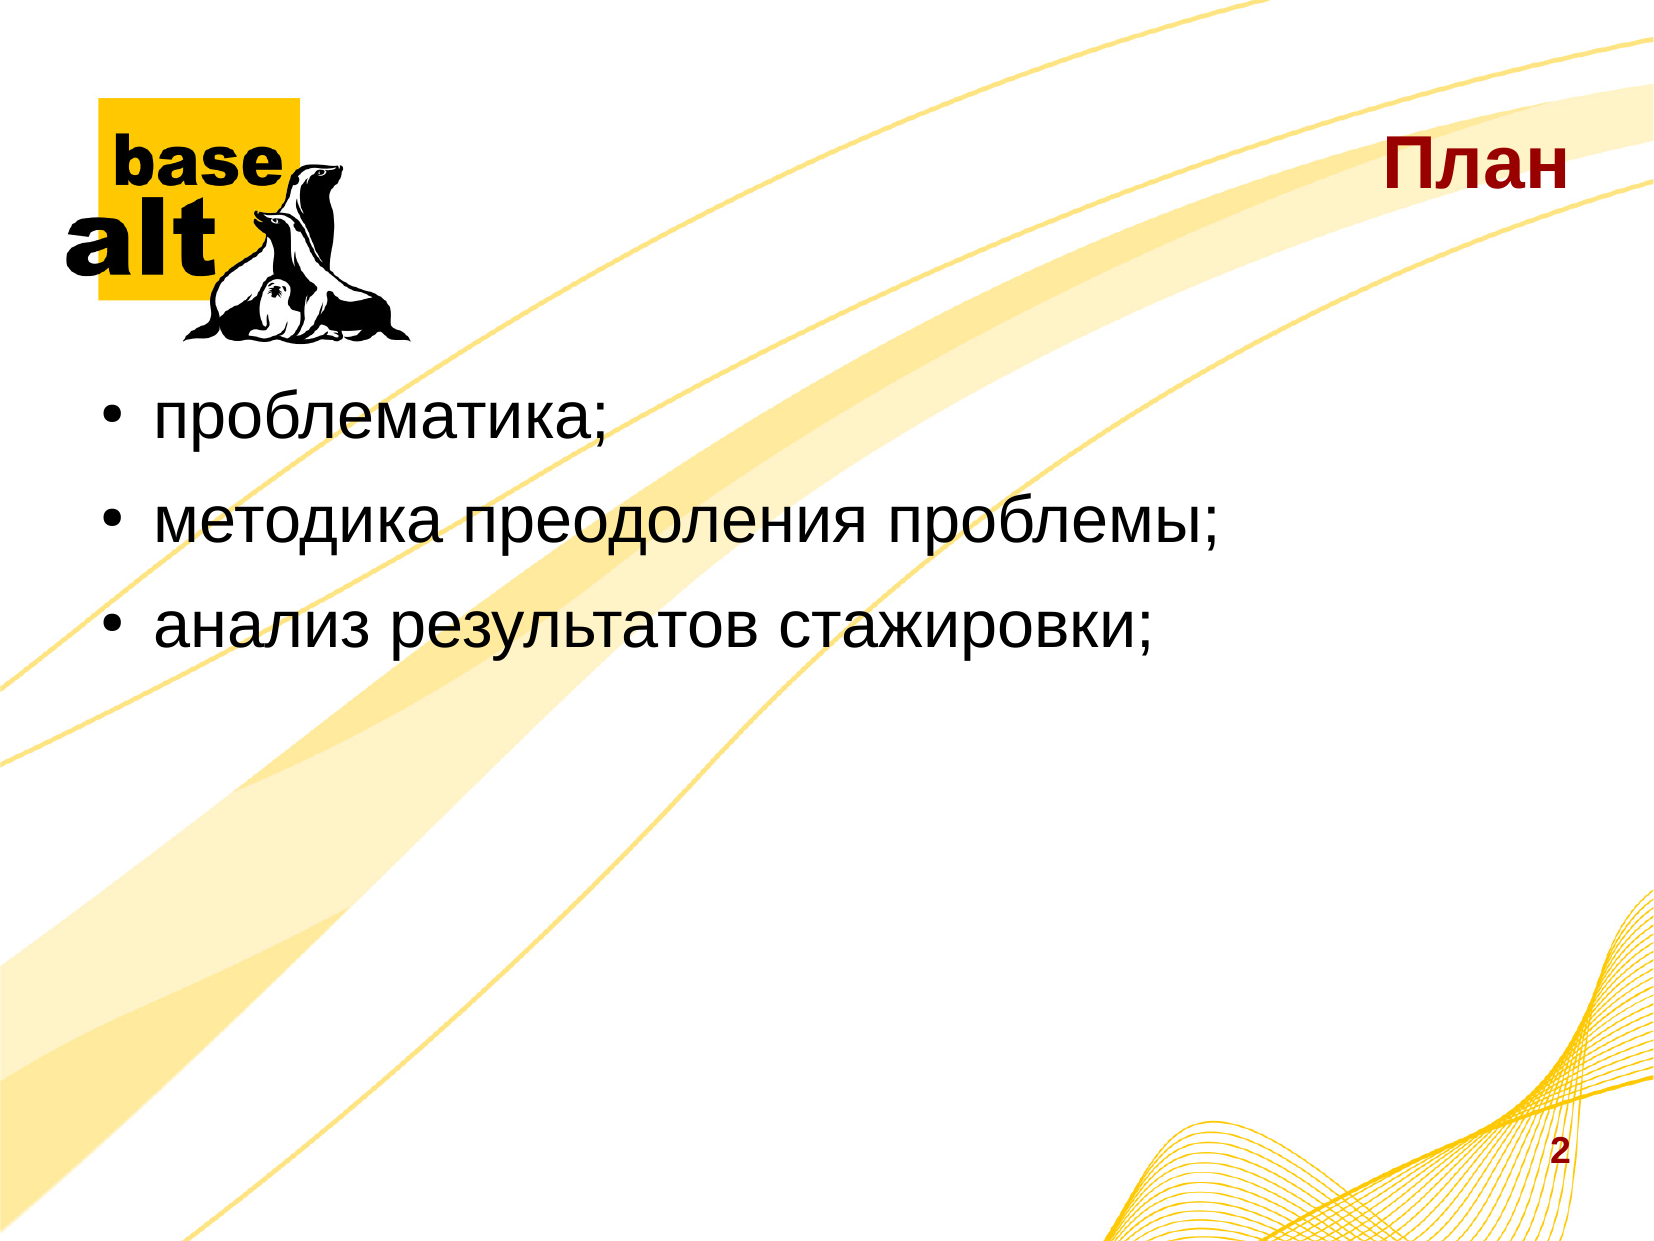

# План
проблематика;
методика преодоления проблемы;
анализ результатов стажировки;
2